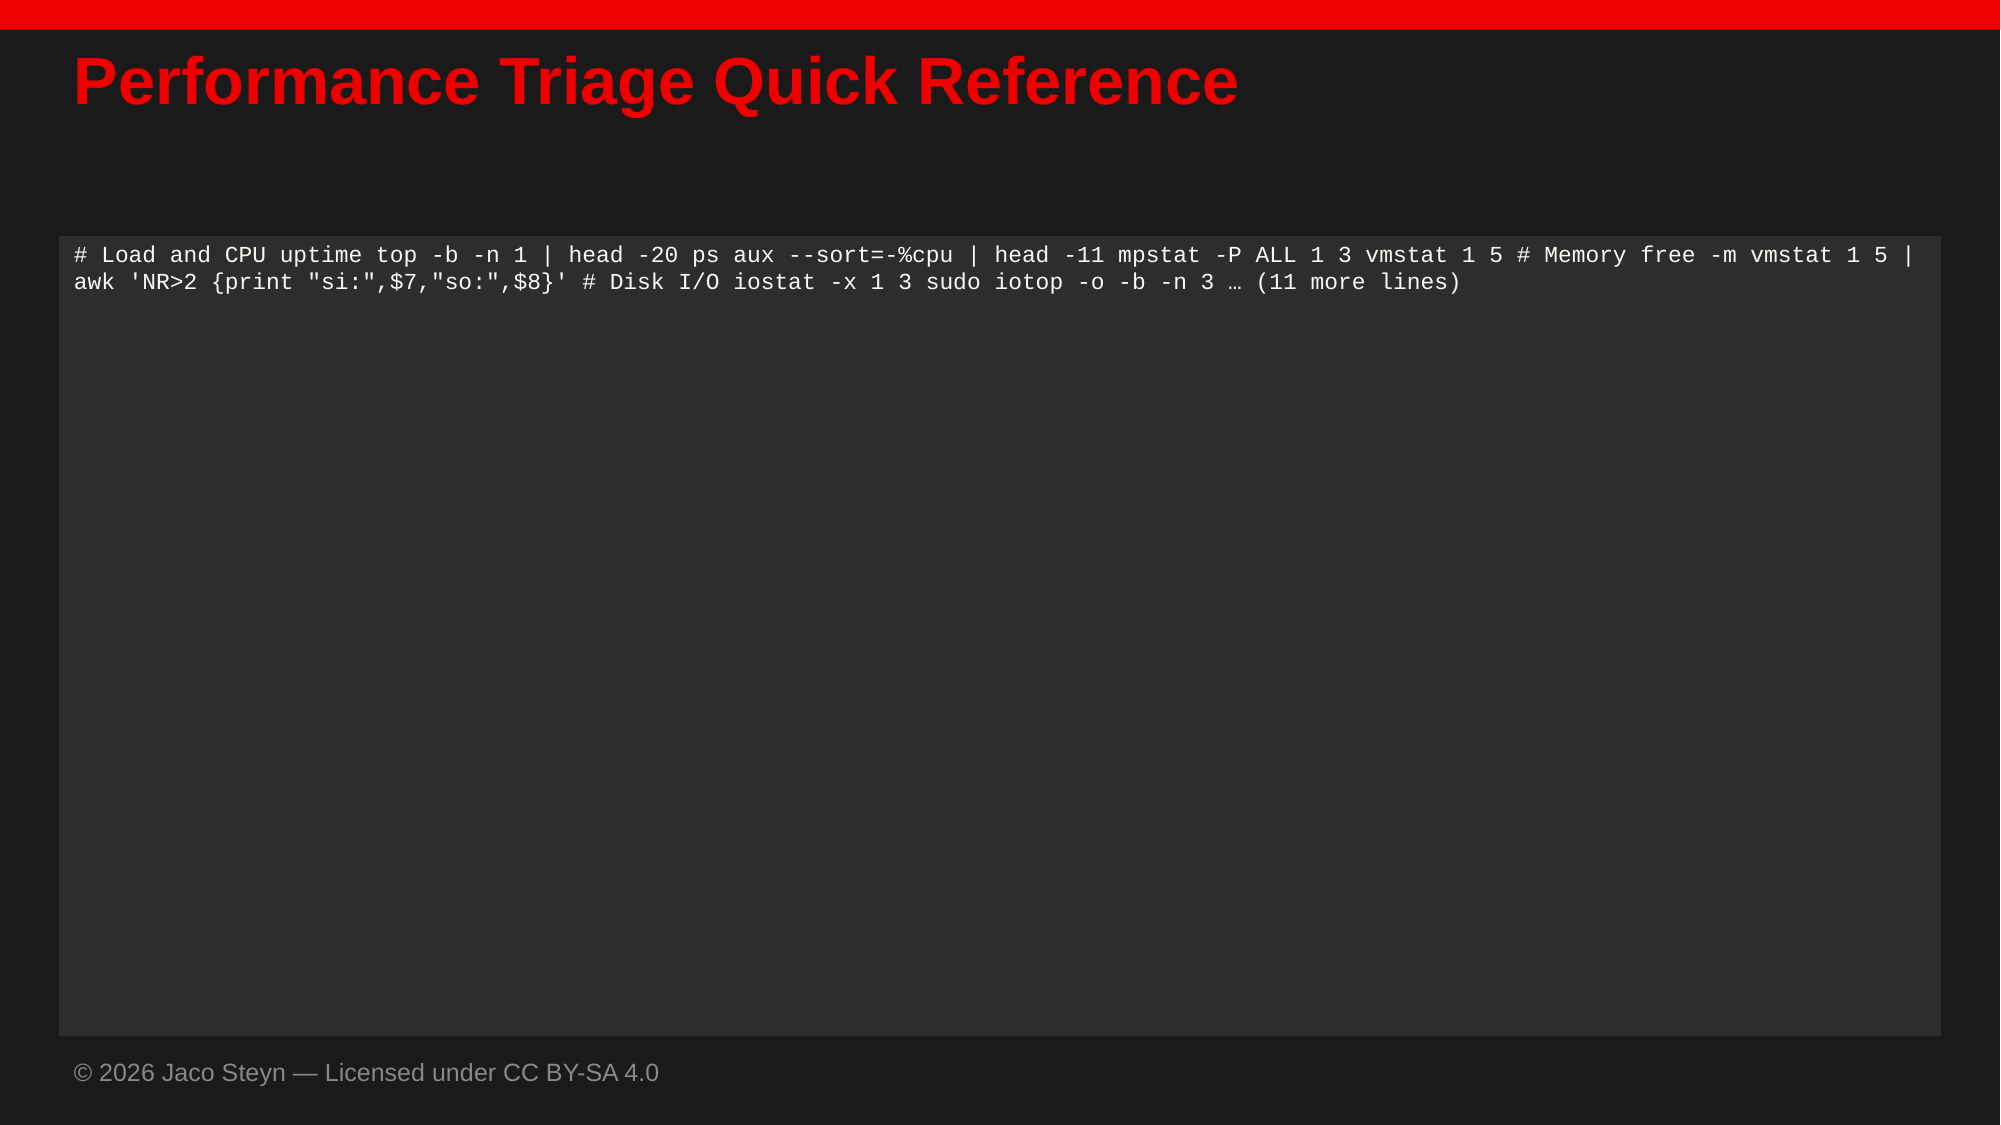

Performance Triage Quick Reference
# Load and CPU uptime top -b -n 1 | head -20 ps aux --sort=-%cpu | head -11 mpstat -P ALL 1 3 vmstat 1 5 # Memory free -m vmstat 1 5 | awk 'NR>2 {print "si:",$7,"so:",$8}' # Disk I/O iostat -x 1 3 sudo iotop -o -b -n 3 … (11 more lines)
© 2026 Jaco Steyn — Licensed under CC BY-SA 4.0